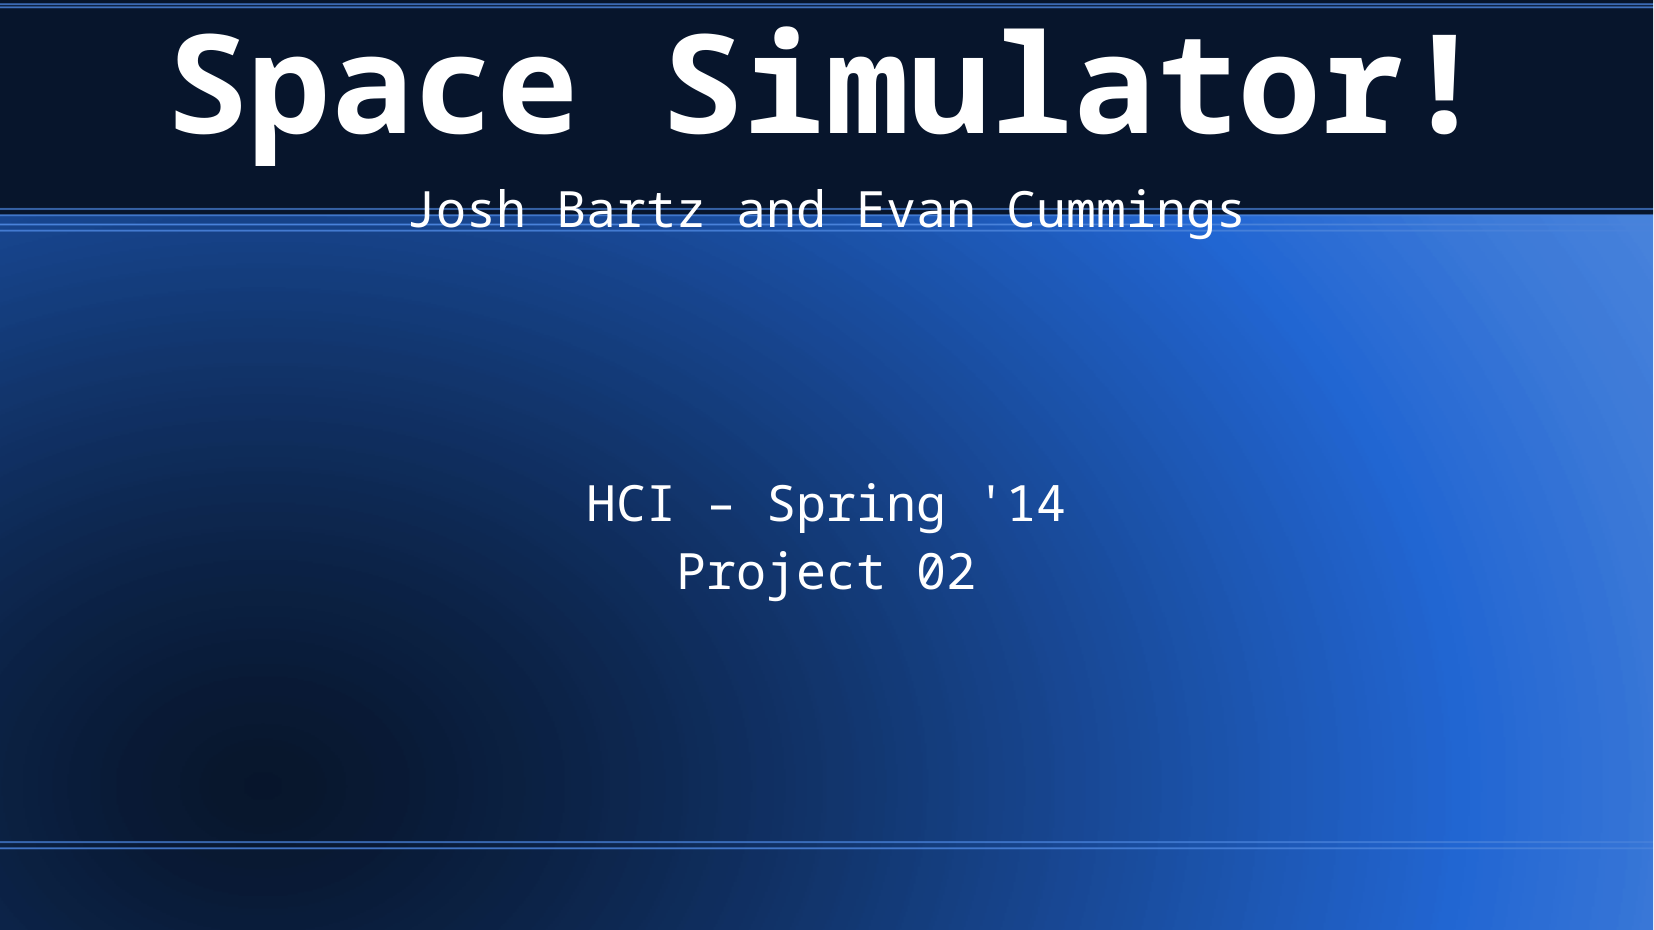

# Space Simulator! Josh Bartz and Evan Cummings
HCI – Spring '14
Project 02